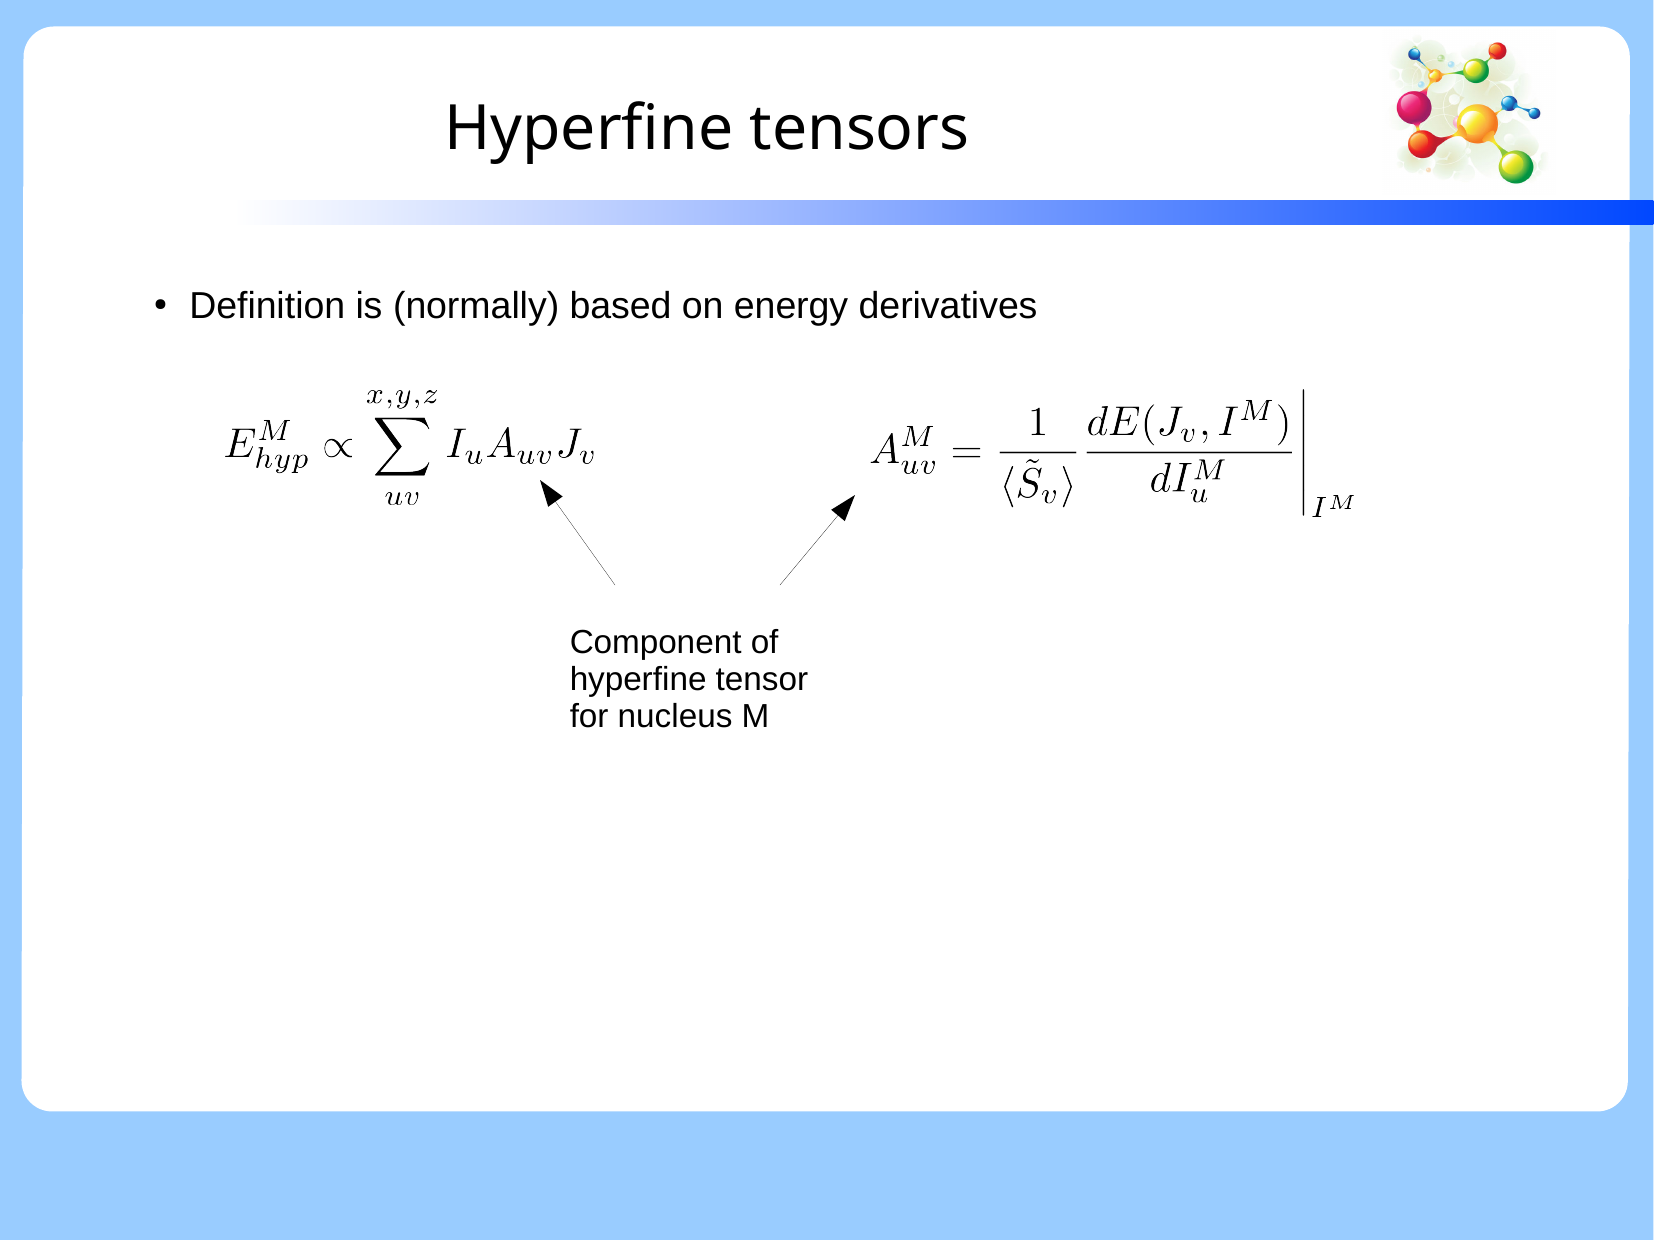

# Hyperfine tensors
Definition is (normally) based on energy derivatives
Component of hyperfine tensor
for nucleus M